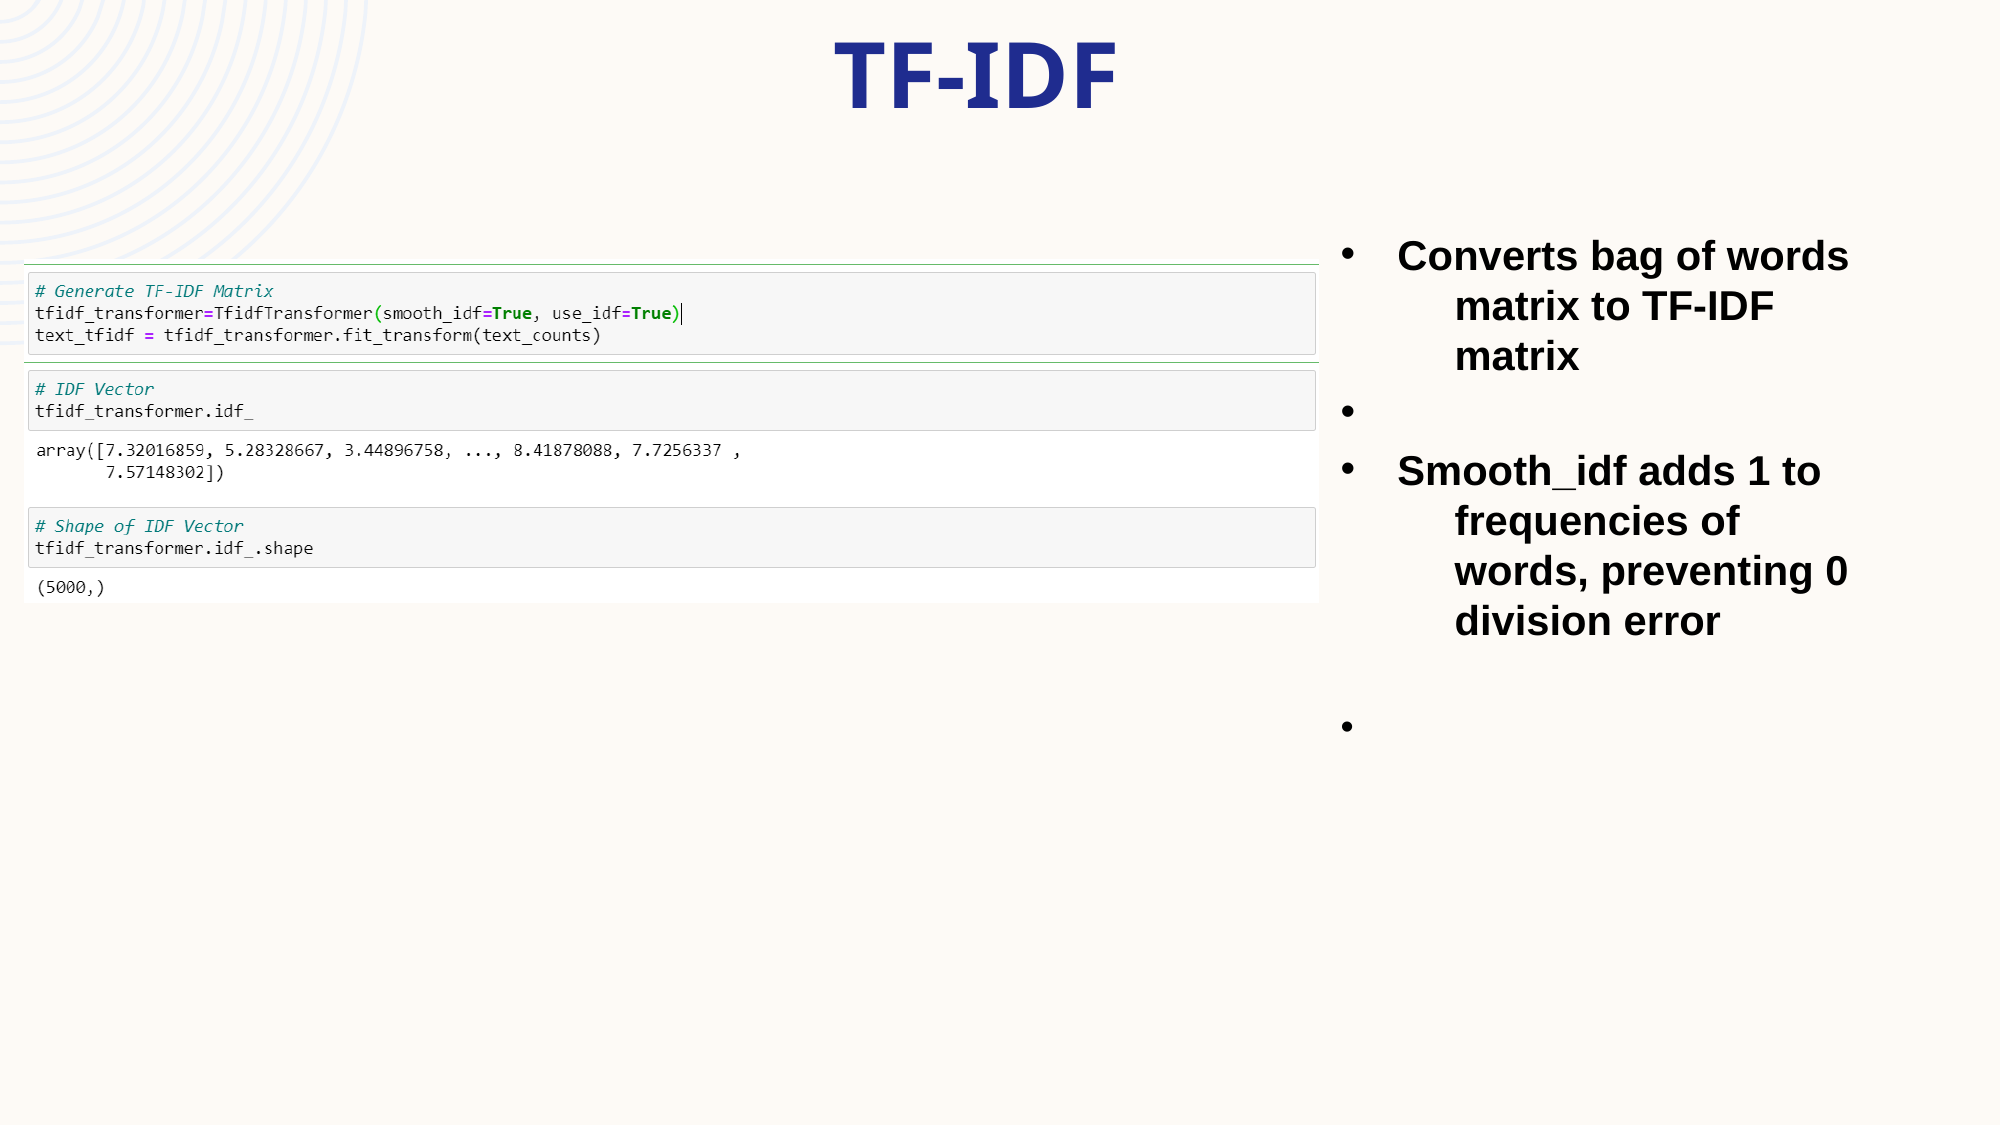

TF-IDF
# Converts bag of words matrix to TF-IDF matrix
Smooth_idf adds 1 to frequencies of words, preventing 0 division error